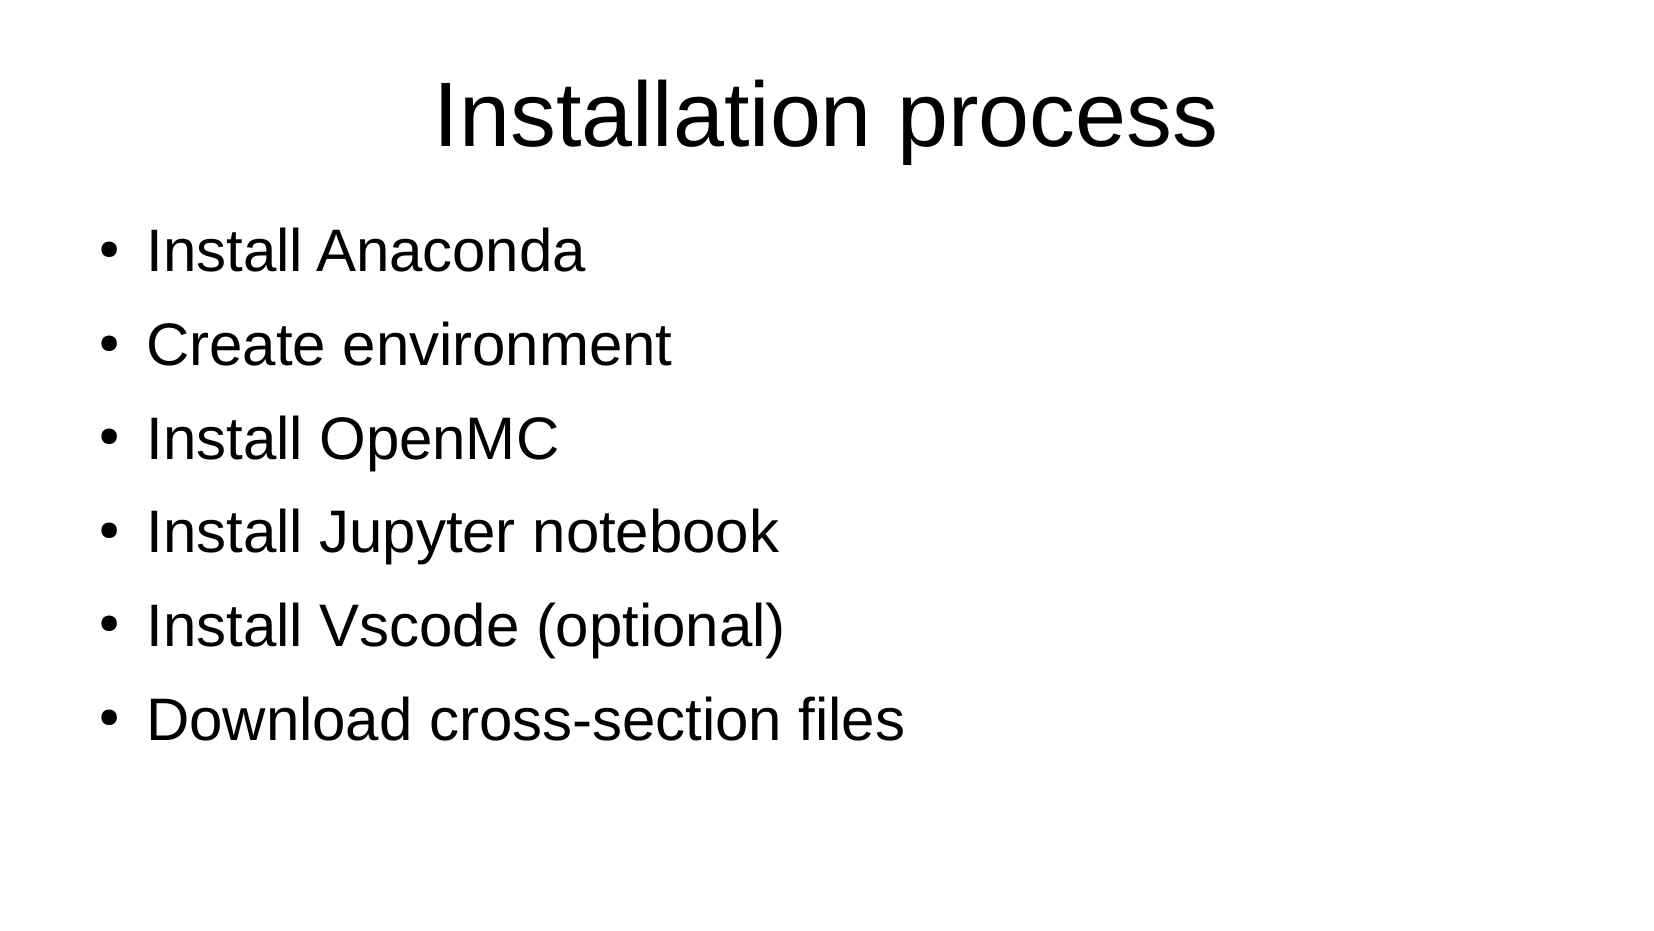

# Installation process
Install Anaconda
Create environment
Install OpenMC
Install Jupyter notebook
Install Vscode (optional)
Download cross-section files